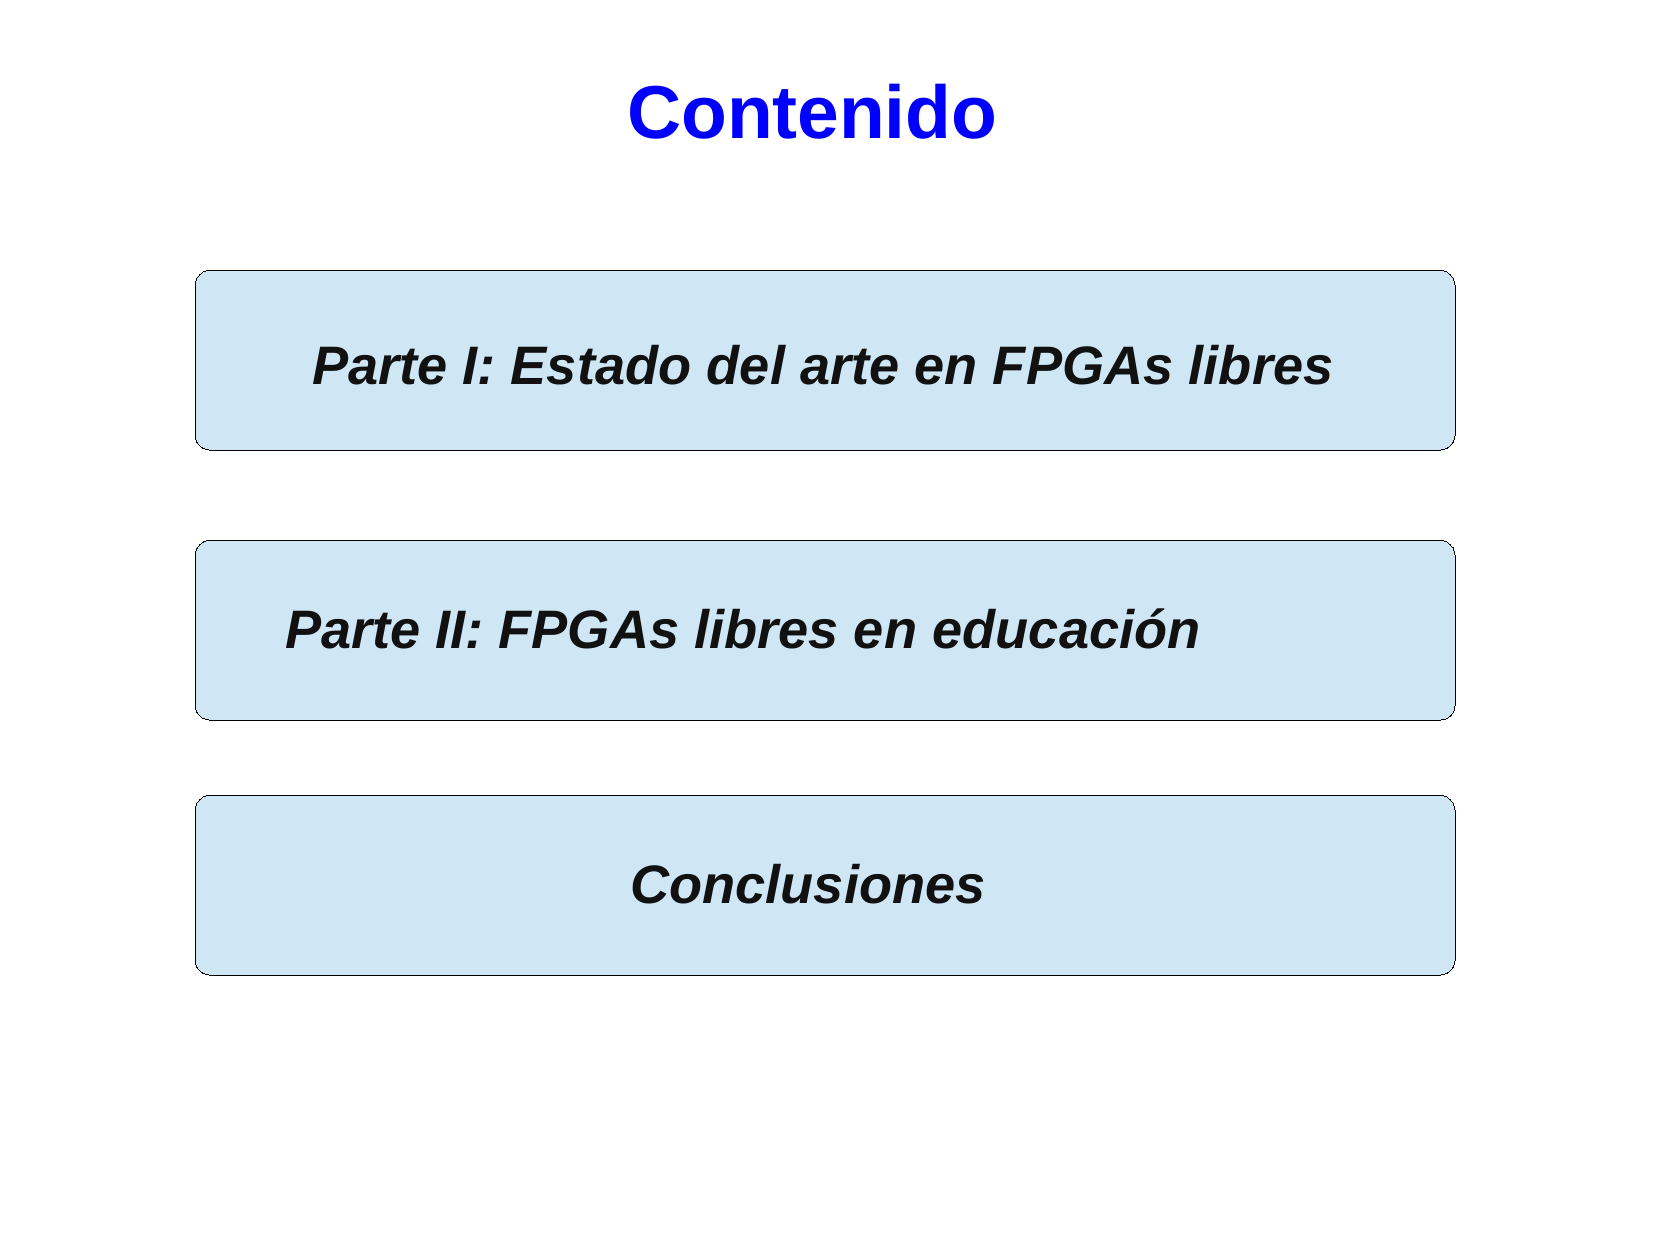

Contenido
Parte I: Estado del arte en FPGAs libres
Parte II: FPGAs libres en educación
Parte II: FPGAs libres en educación
Conclusiones